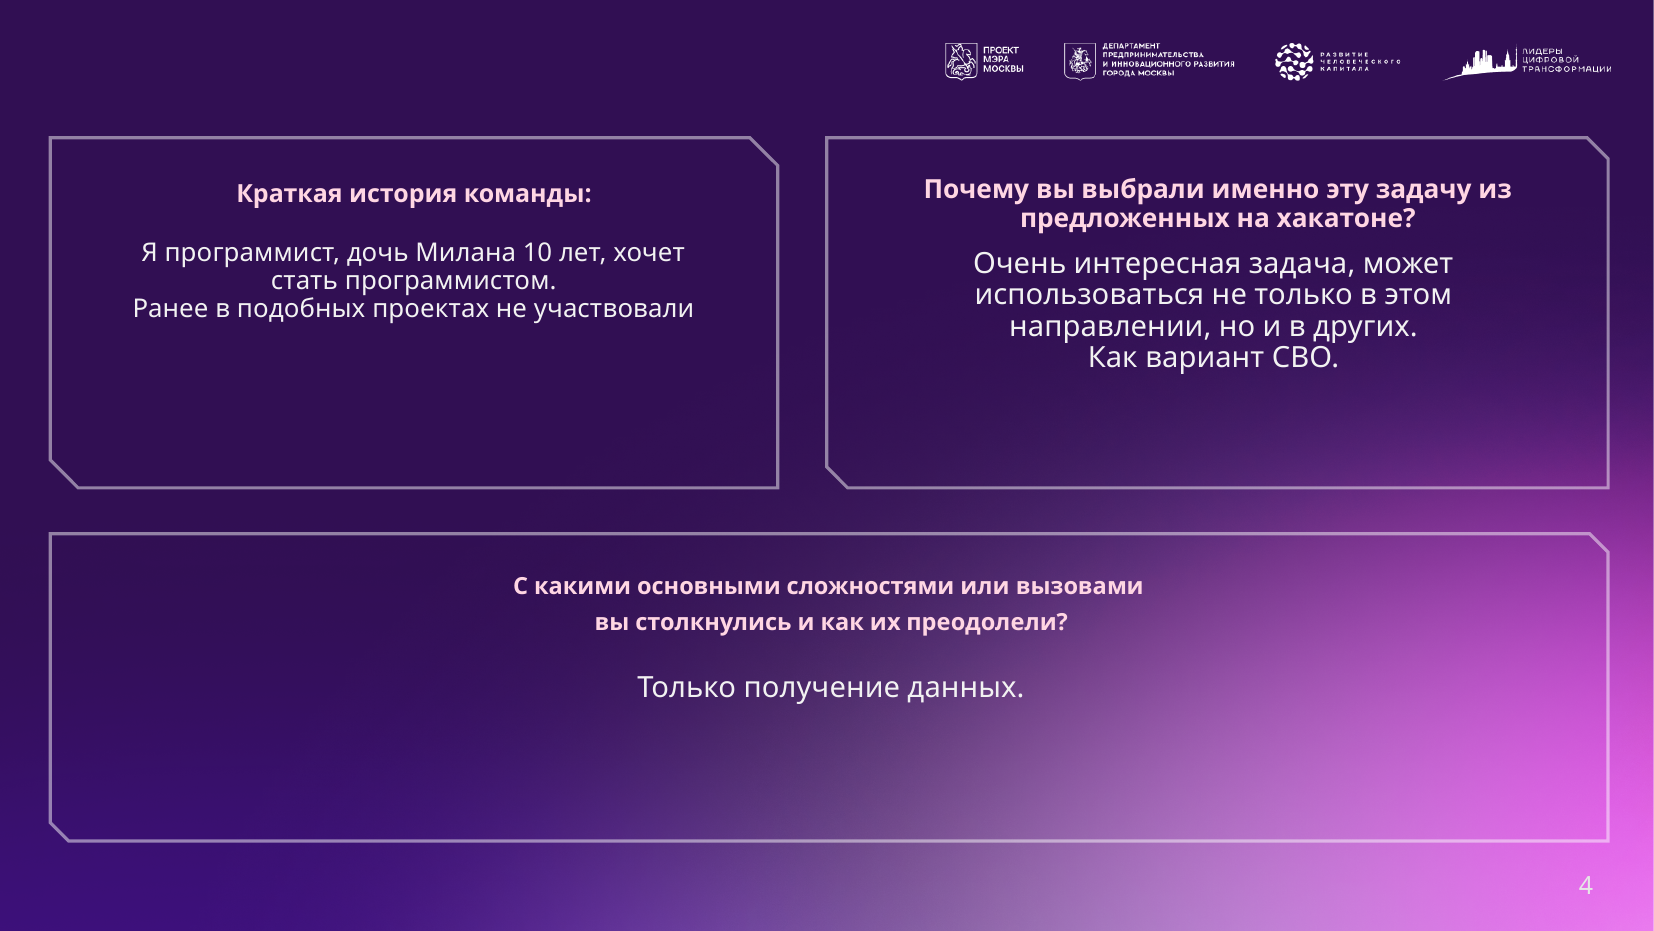

#
Почему вы выбрали именно эту задачу из предложенных на хакатоне?
Краткая история команды:
Я программист, дочь Милана 10 лет, хочет стать программистом.
Ранее в подобных проектах не участвовали
Очень интересная задача, может использоваться не только в этом направлении, но и в других.
Как вариант СВО.
С какими основными сложностями или вызовами
вы столкнулись и как их преодолели?
Только получение данных.
4